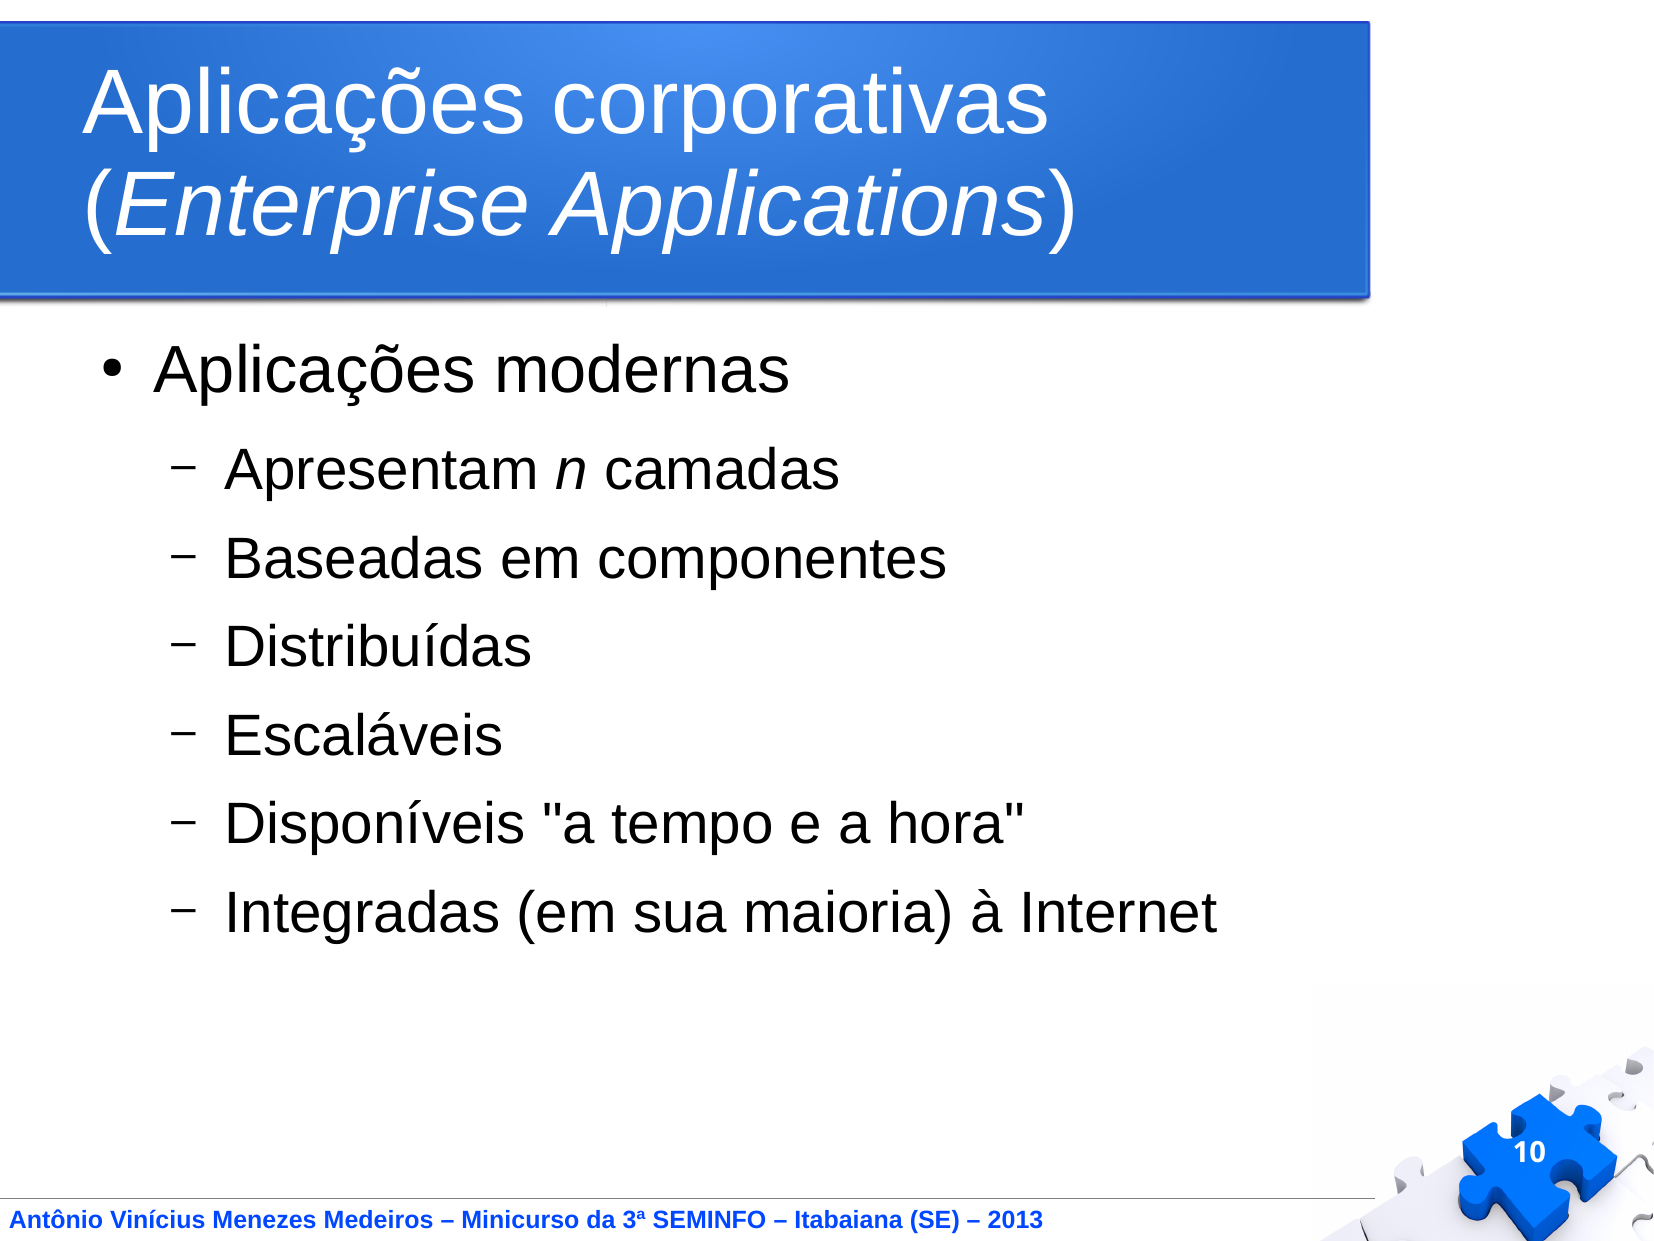

# Aplicações corporativas (Enterprise Applications)
Aplicações modernas
Apresentam n camadas
Baseadas em componentes
Distribuídas
Escaláveis
Disponíveis "a tempo e a hora"
Integradas (em sua maioria) à Internet
10